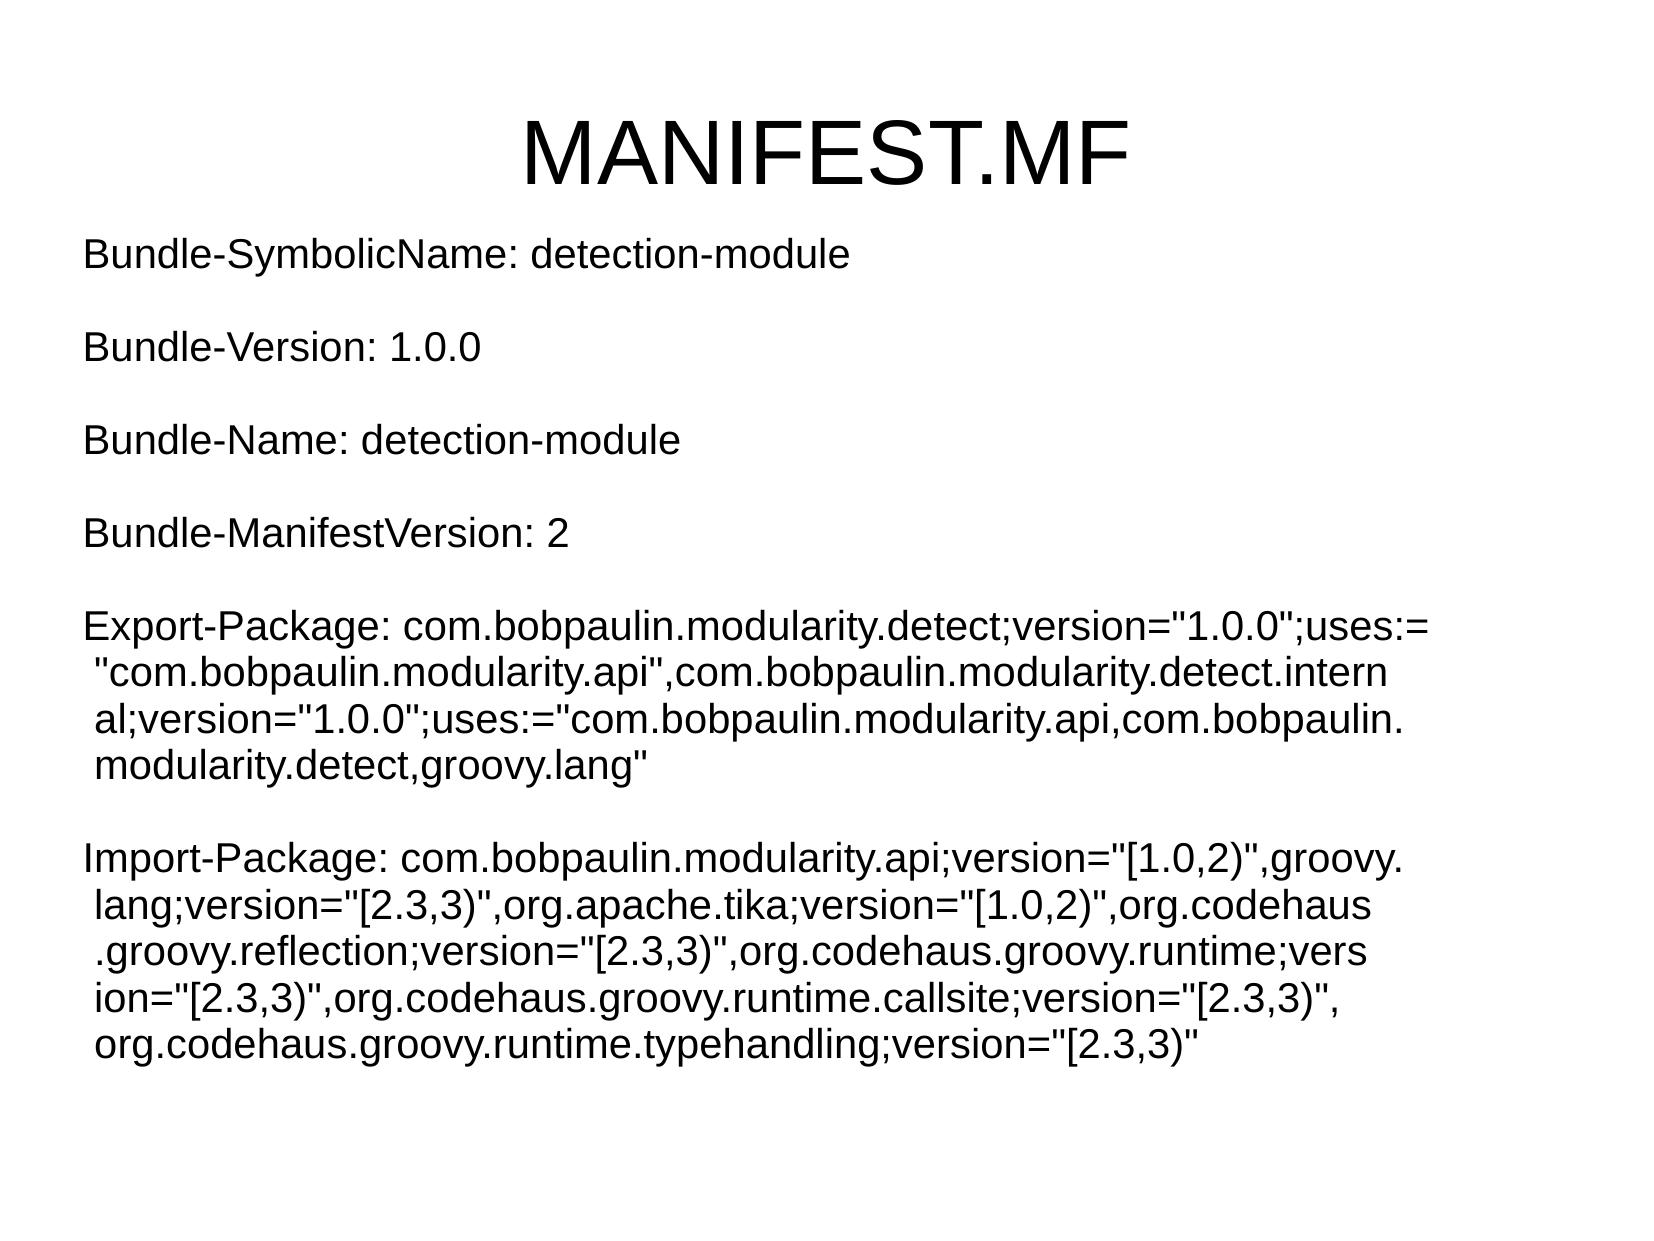

# MANIFEST.MF
Bundle-SymbolicName: detection-module
Bundle-Version: 1.0.0
Bundle-Name: detection-module
Bundle-ManifestVersion: 2
Export-Package: com.bobpaulin.modularity.detect;version="1.0.0";uses:=
 "com.bobpaulin.modularity.api",com.bobpaulin.modularity.detect.intern
 al;version="1.0.0";uses:="com.bobpaulin.modularity.api,com.bobpaulin.
 modularity.detect,groovy.lang"
Import-Package: com.bobpaulin.modularity.api;version="[1.0,2)",groovy.
 lang;version="[2.3,3)",org.apache.tika;version="[1.0,2)",org.codehaus
 .groovy.reflection;version="[2.3,3)",org.codehaus.groovy.runtime;vers
 ion="[2.3,3)",org.codehaus.groovy.runtime.callsite;version="[2.3,3)",
 org.codehaus.groovy.runtime.typehandling;version="[2.3,3)"